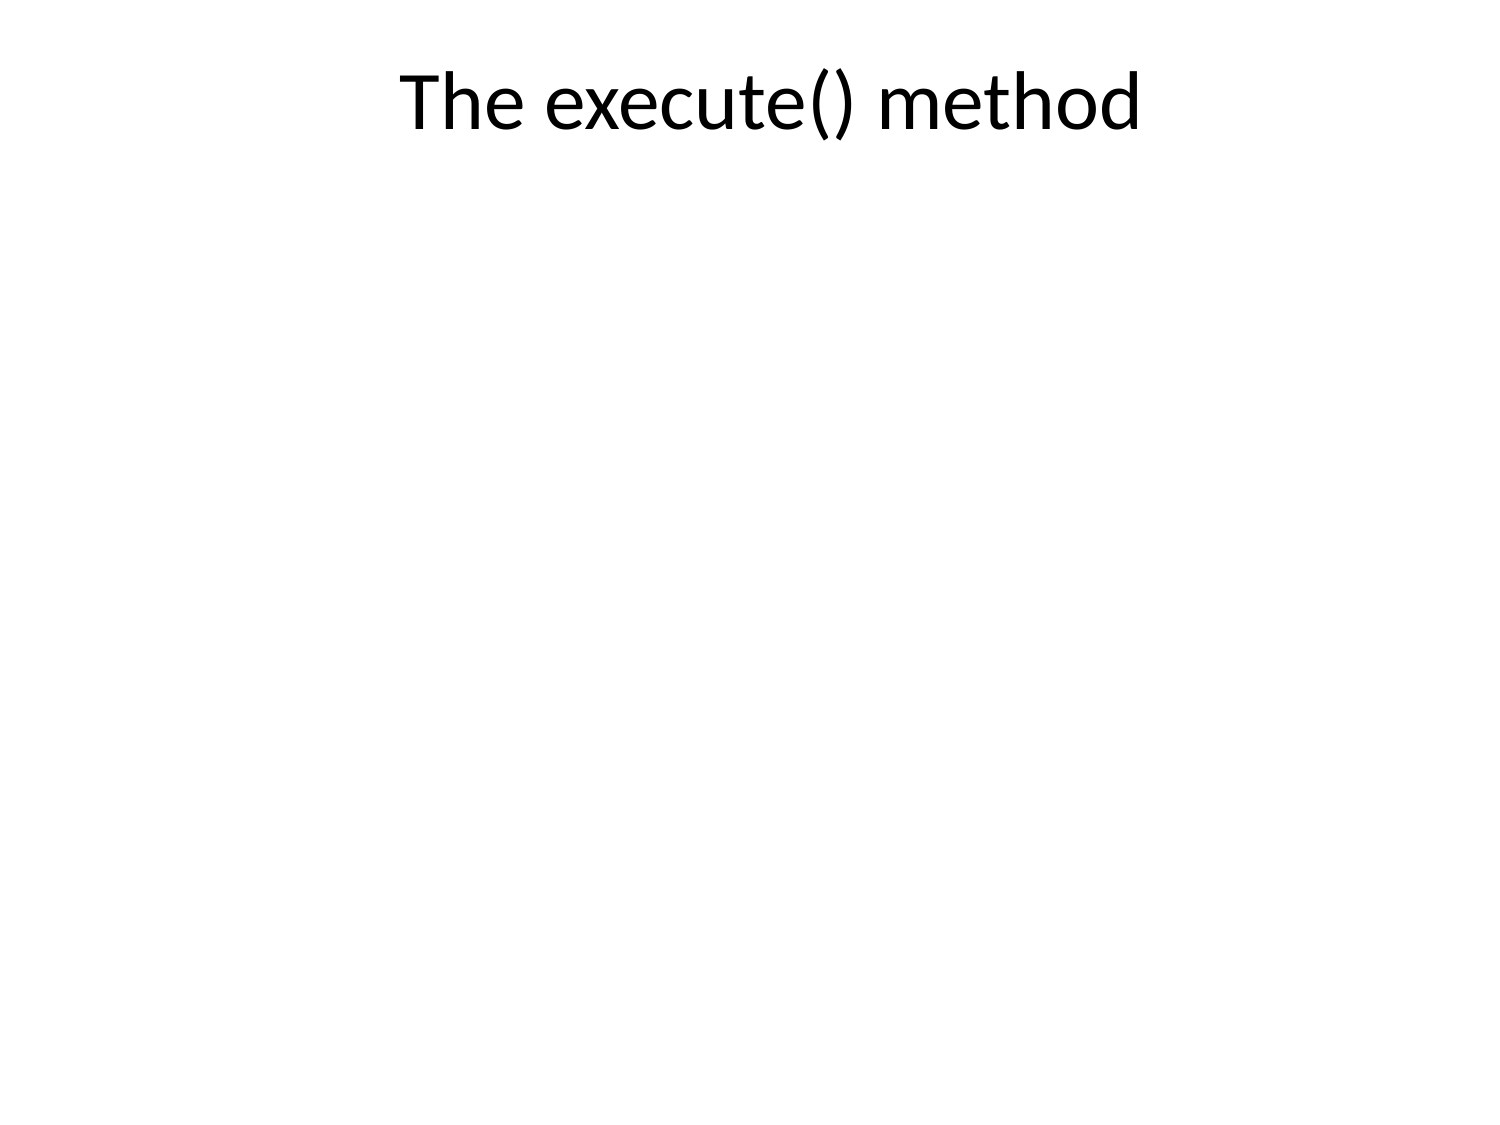

# The execute() method
Giving control back to Robocode with a blocking method call:
while(true) {
	waitFor(new TurnCompleteCondition(this));
	toggleDirection();
}